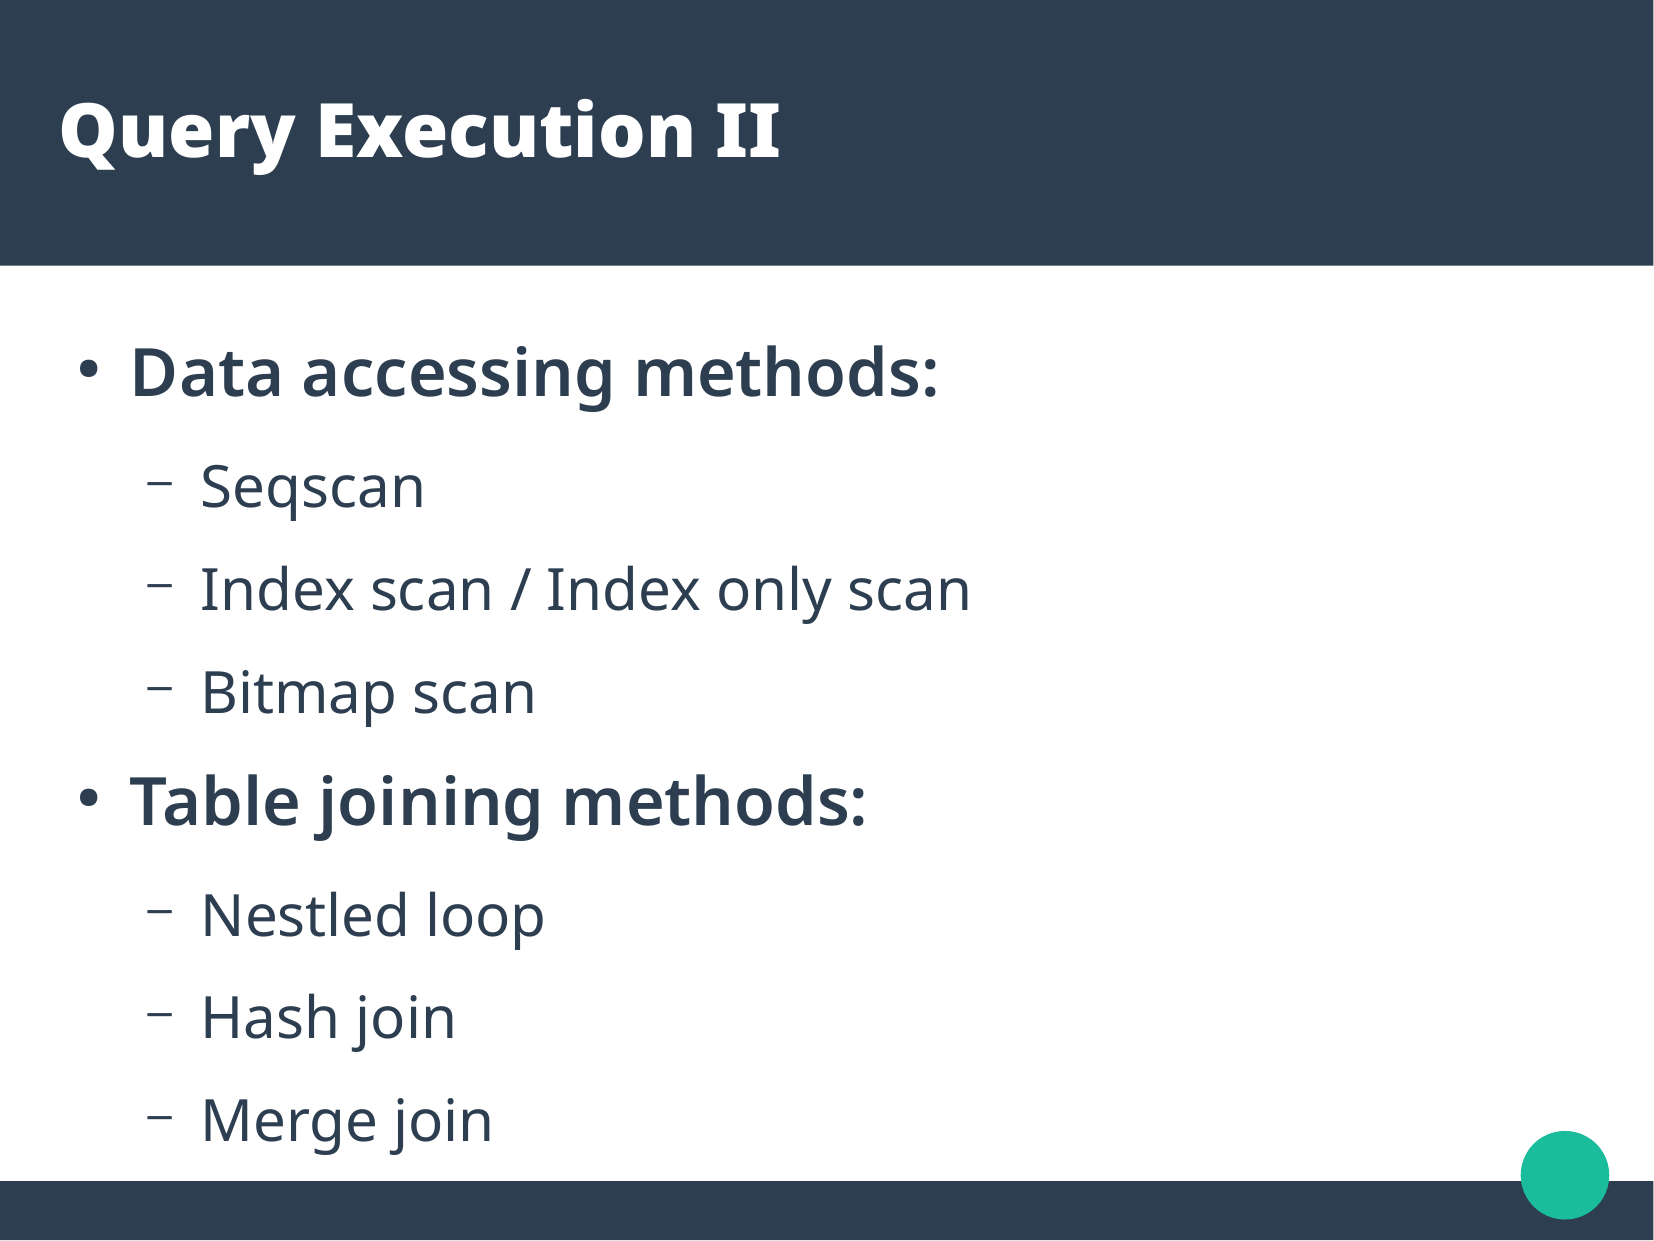

# Query Execution II
Data accessing methods:
Seqscan
Index scan / Index only scan
Bitmap scan
Table joining methods:
Nestled loop
Hash join
Merge join